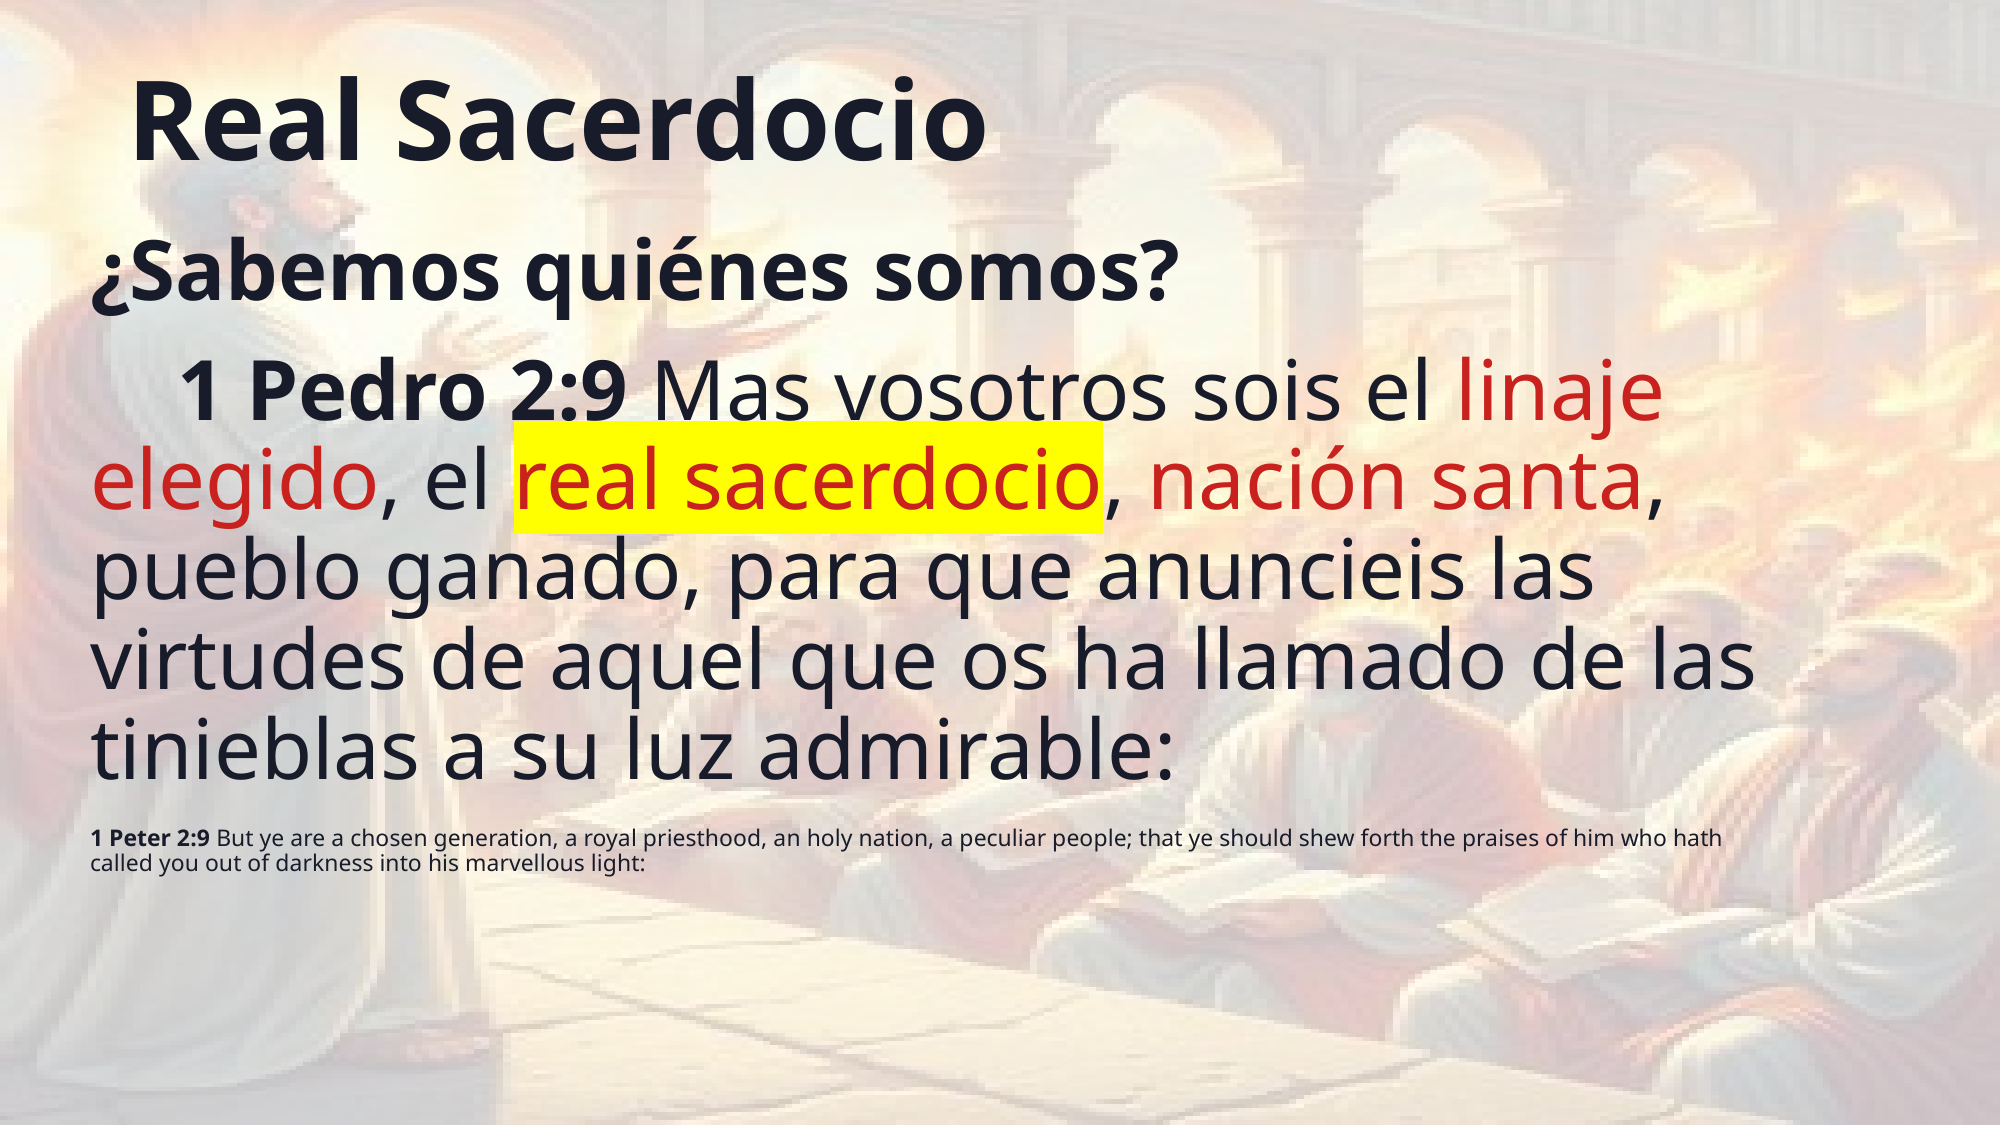

# Real Sacerdocio
¿Sabemos quiénes somos?
 1 Pedro 2:9 Mas vosotros sois el linaje elegido, el real sacerdocio, nación santa, pueblo ganado, para que anuncieis las virtudes de aquel que os ha llamado de las tinieblas a su luz admirable:
1 Peter 2:9 But ye are a chosen generation, a royal priesthood, an holy nation, a peculiar people; that ye should shew forth the praises of him who hath called you out of darkness into his marvellous light: